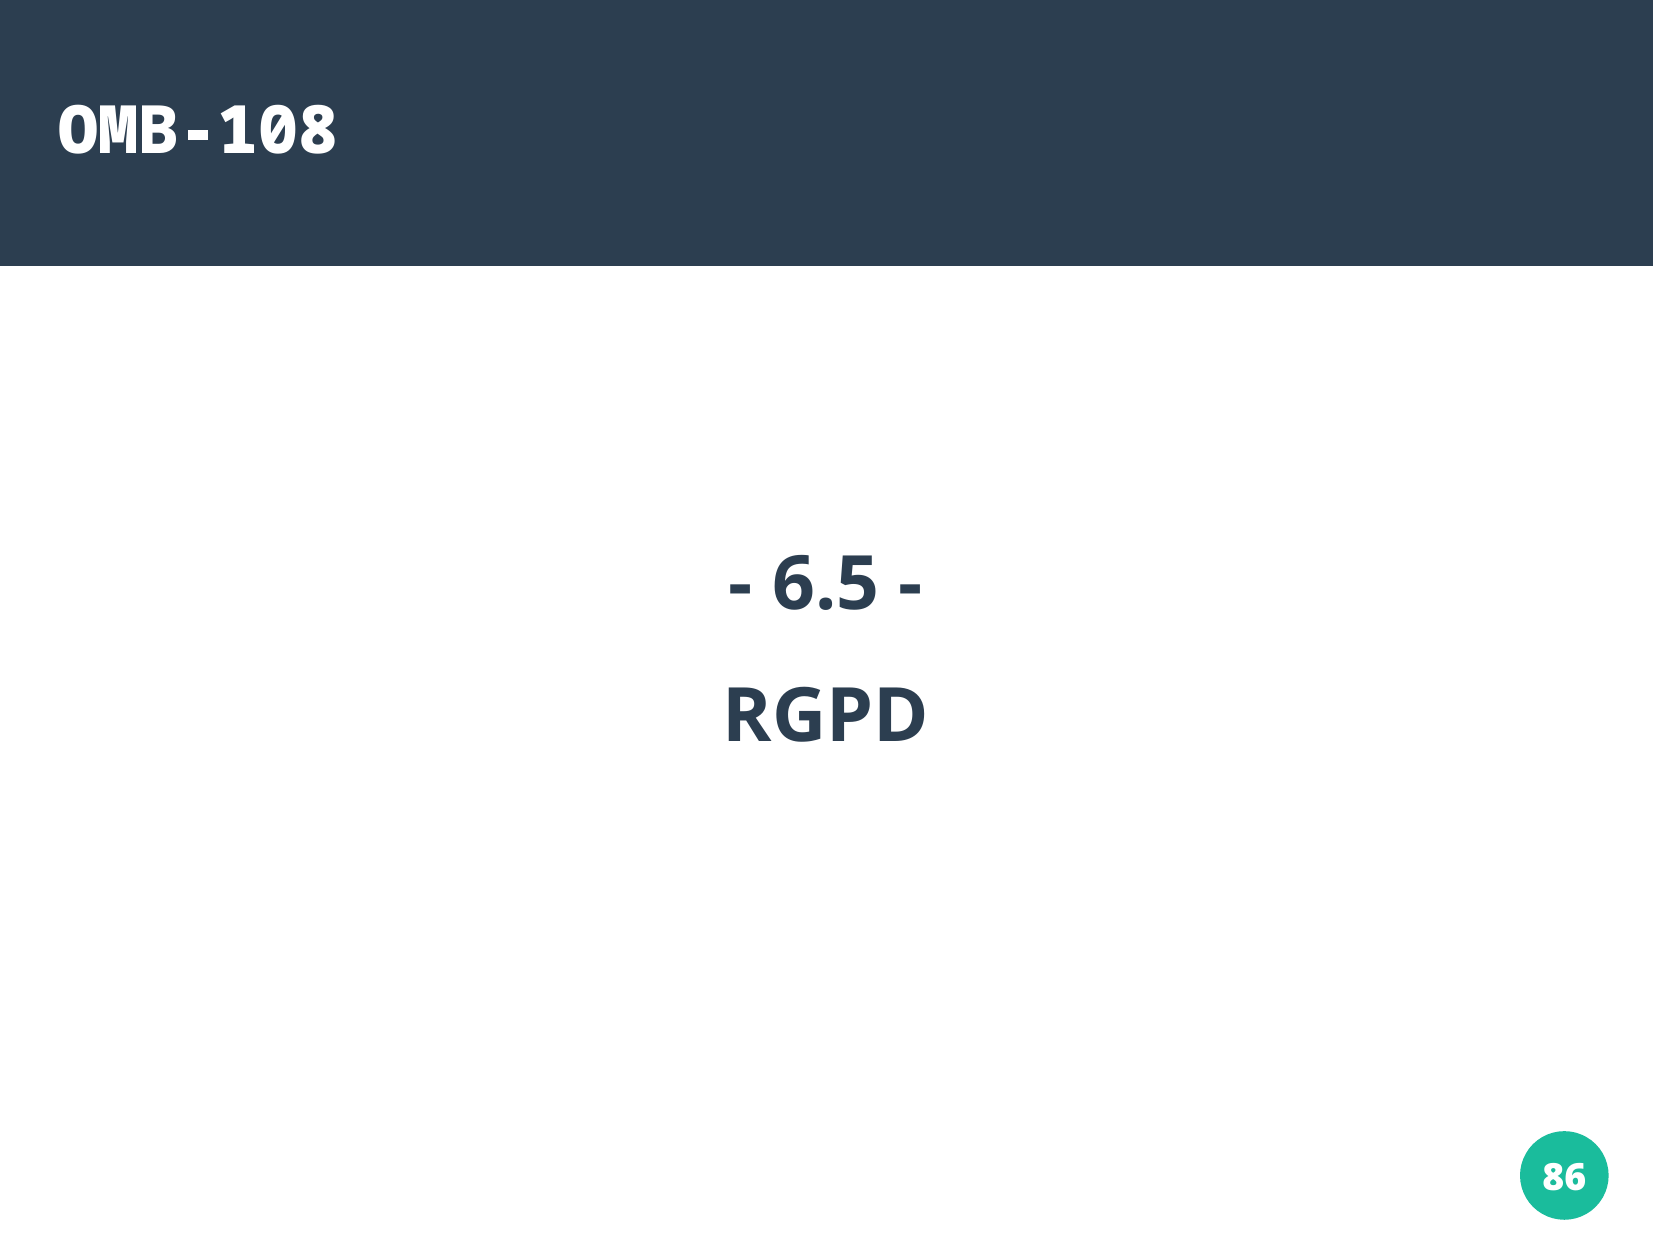

# OMB-108
- 6.5 -
RGPD
86